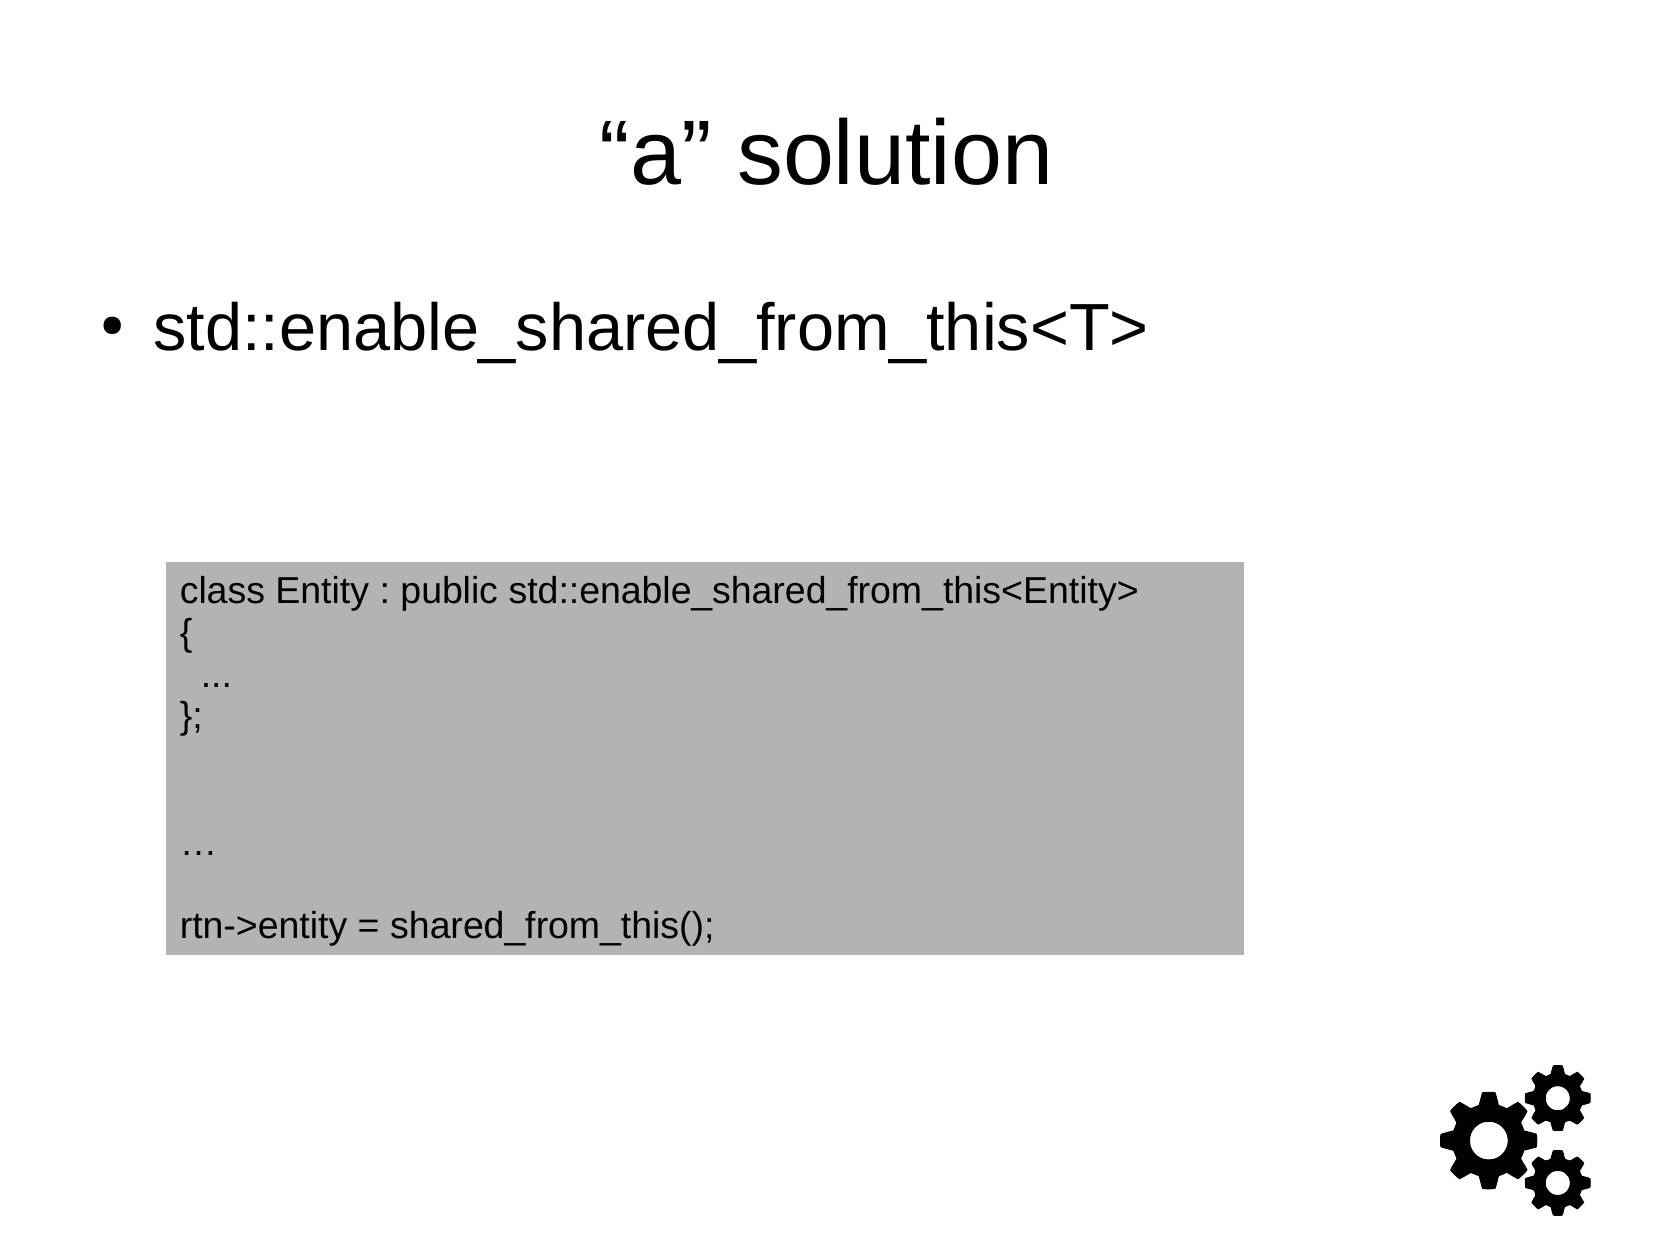

# “a” solution
std::enable_shared_from_this<T>
| class Entity : public std::enable\_shared\_from\_this<Entity> { ... }; … rtn->entity = shared\_from\_this(); |
| --- |